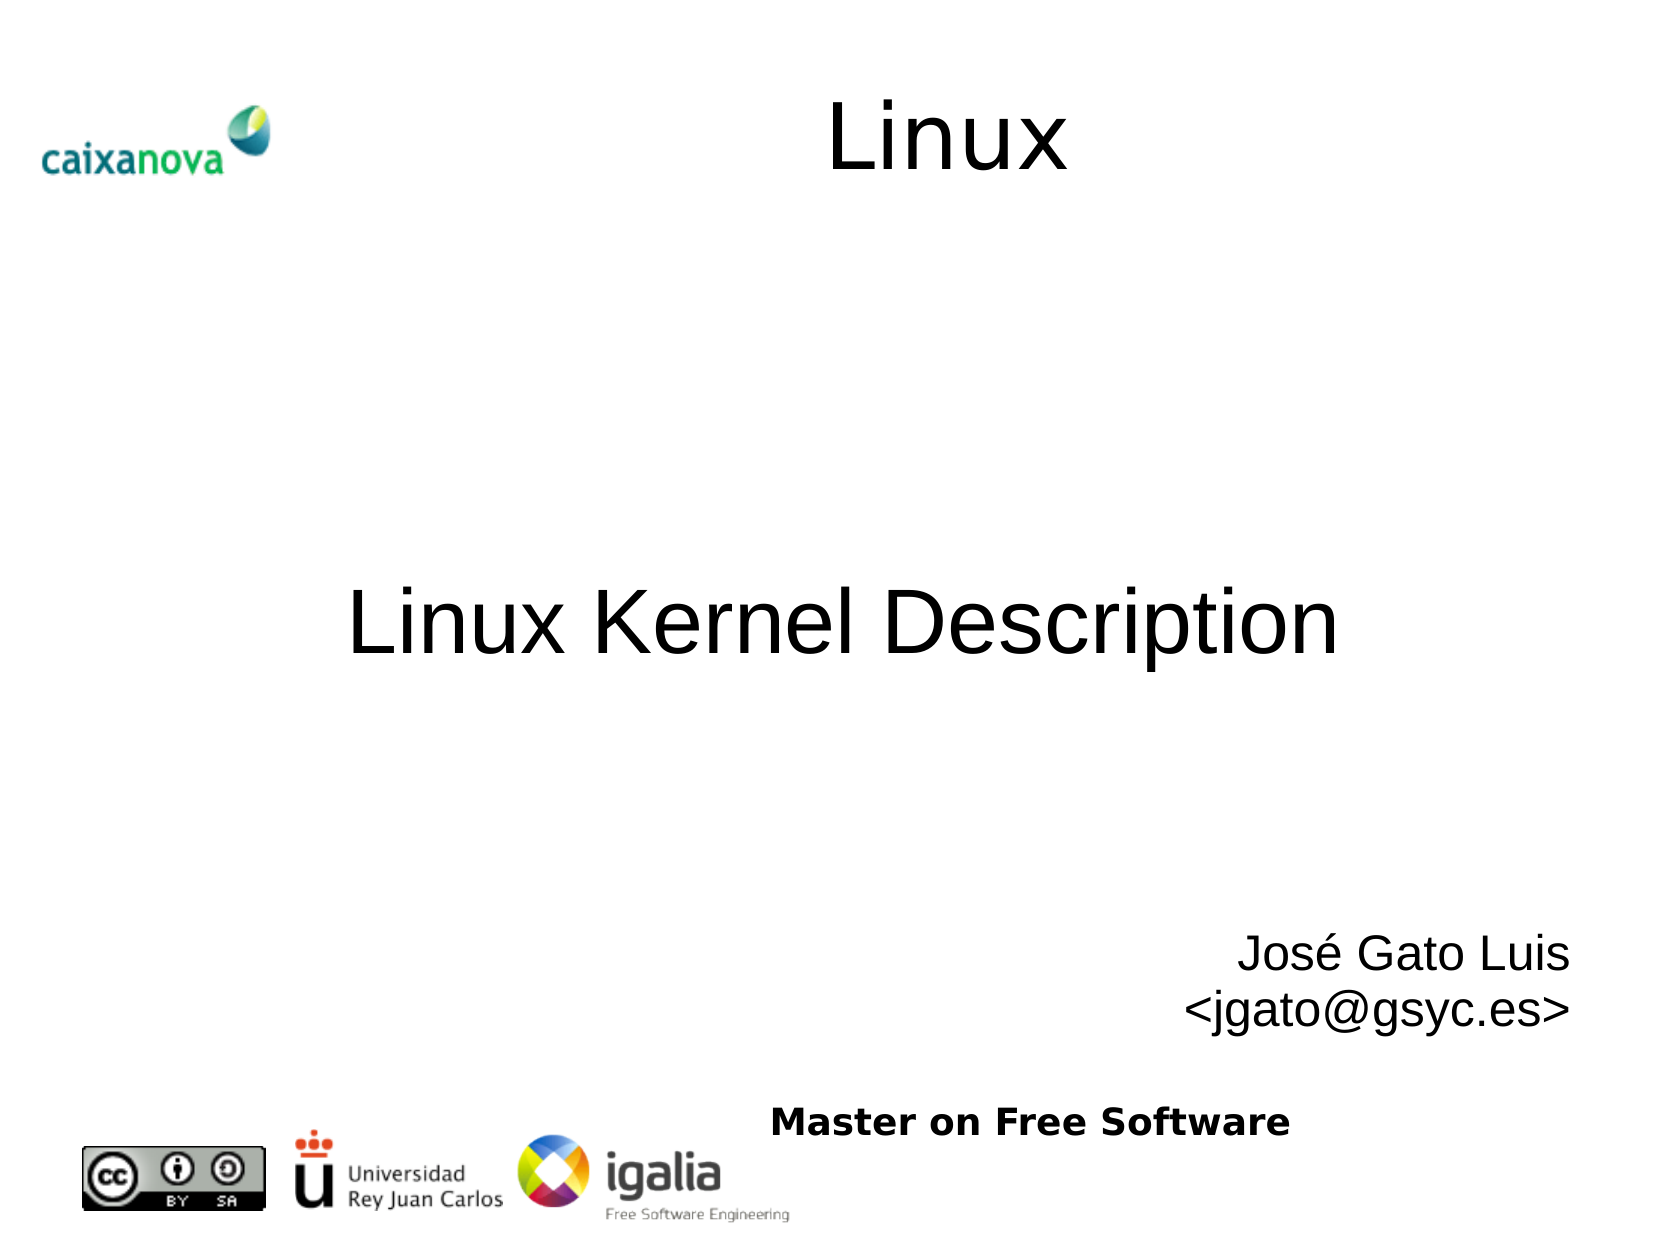

# Linux
Linux Kernel Description
José Gato Luis
<jgato@gsyc.es>